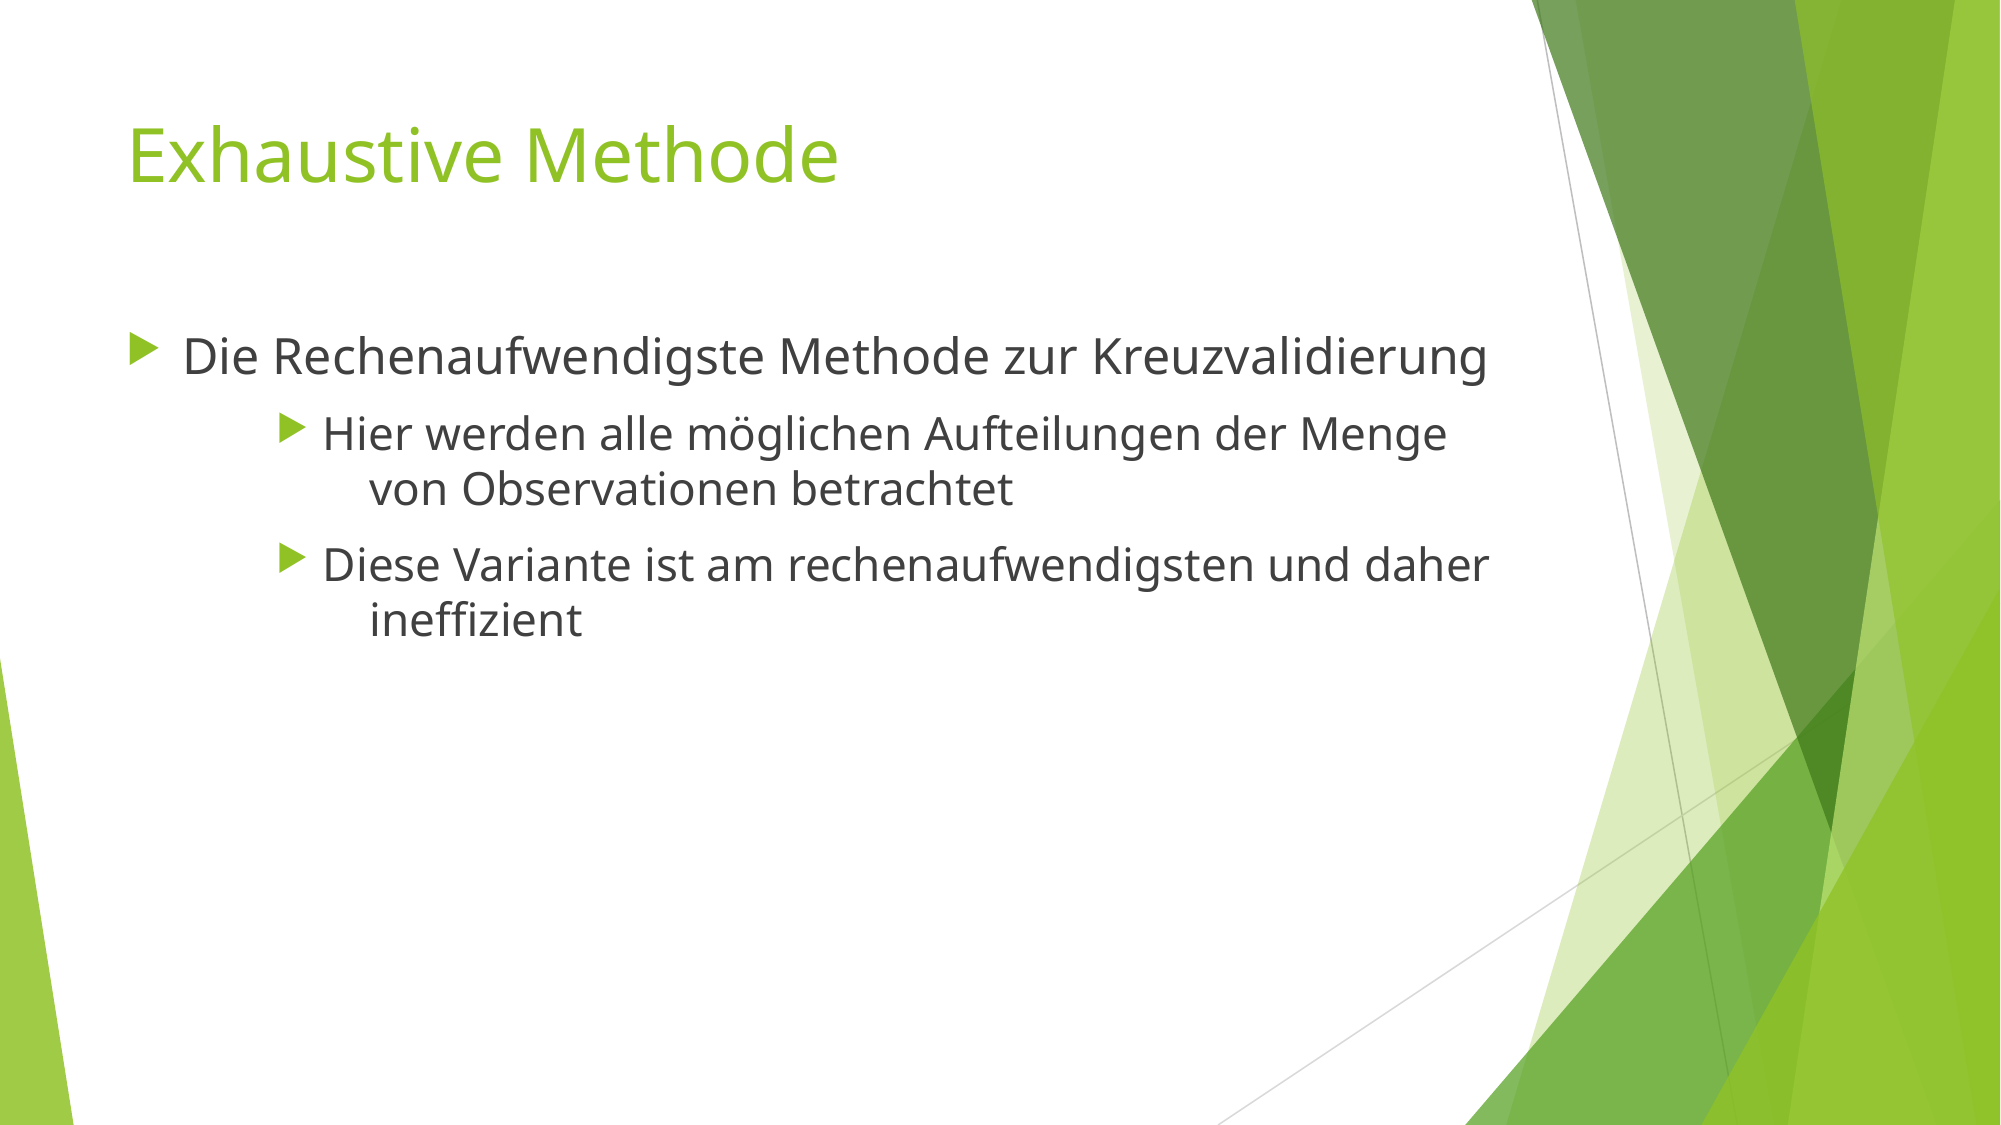

# Exhaustive Methode
Die Rechenaufwendigste Methode zur Kreuzvalidierung
Hier werden alle möglichen Aufteilungen der Menge von Observationen betrachtet
Diese Variante ist am rechenaufwendigsten und daher ineffizient